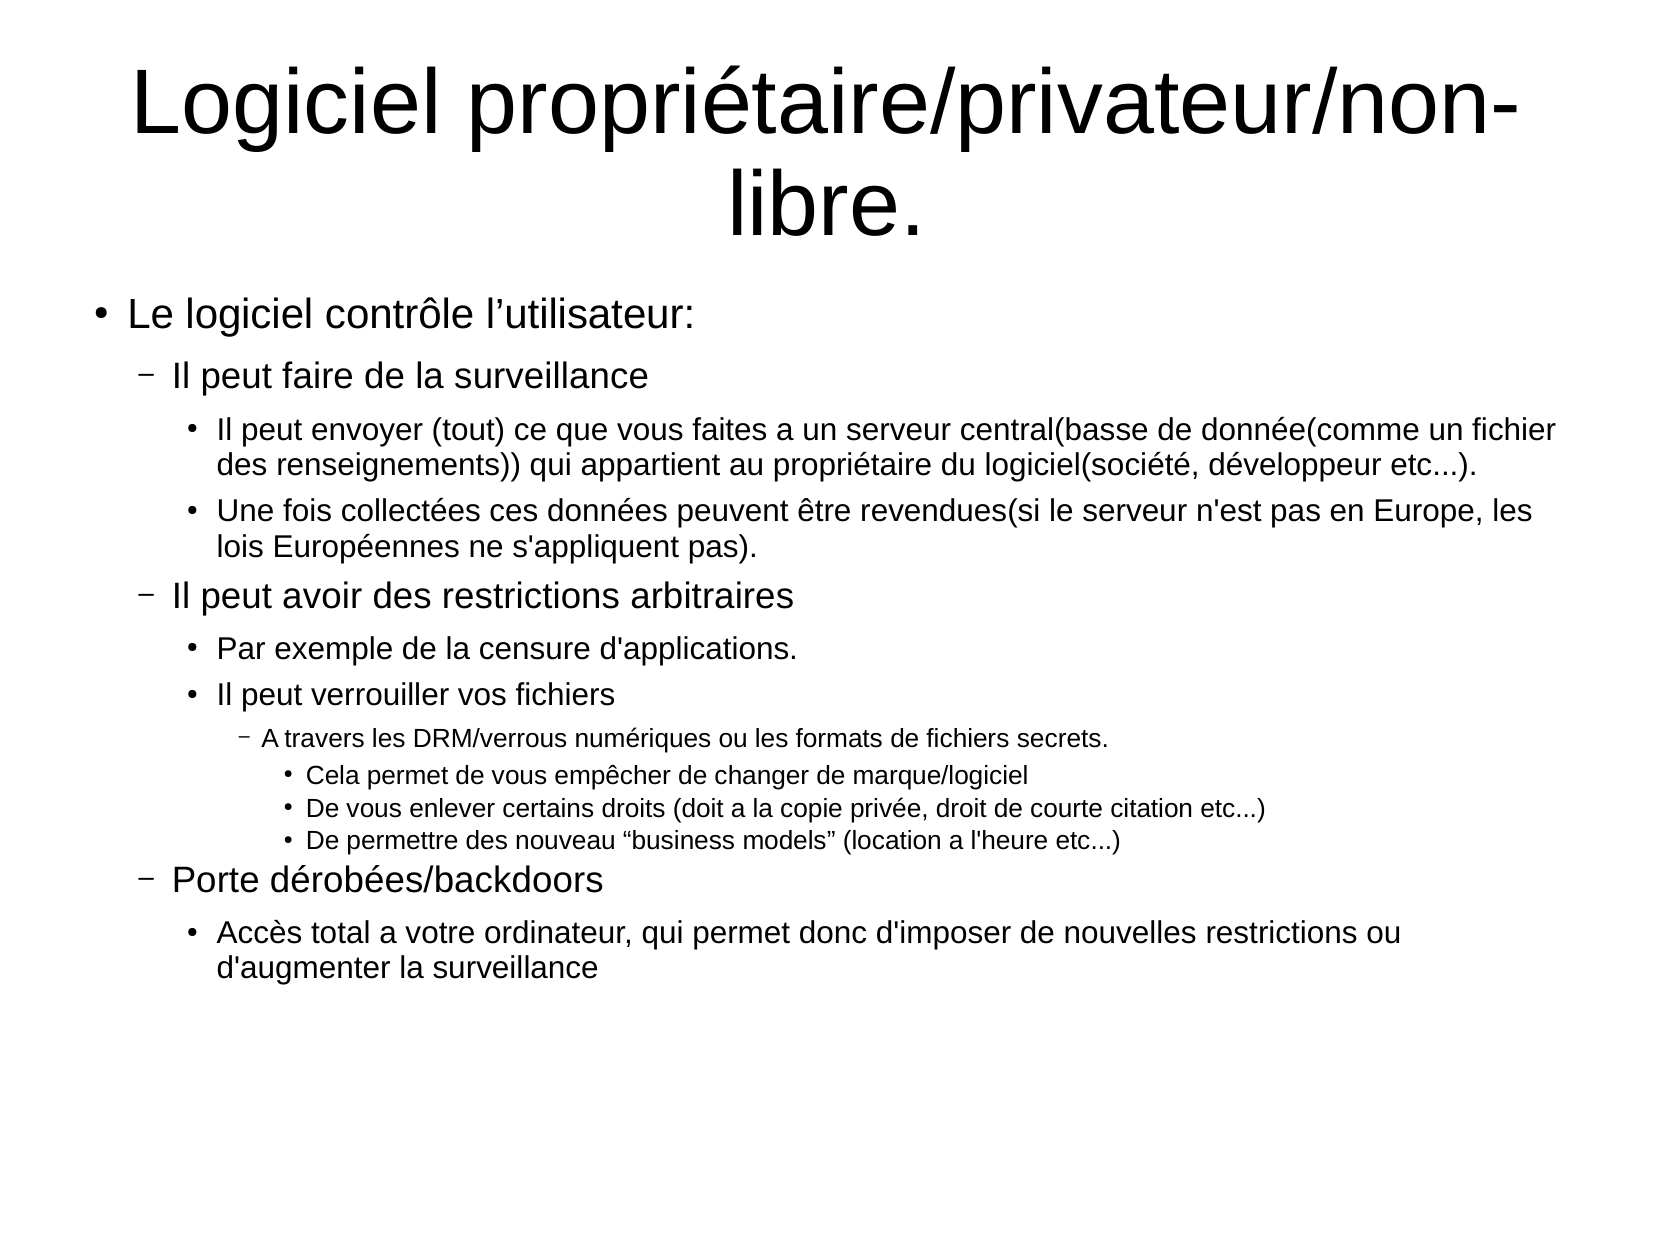

# Logiciel propriétaire/privateur/non-libre.
Le logiciel contrôle l’utilisateur:
Il peut faire de la surveillance
Il peut envoyer (tout) ce que vous faites a un serveur central(basse de donnée(comme un fichier des renseignements)) qui appartient au propriétaire du logiciel(société, développeur etc...).
Une fois collectées ces données peuvent être revendues(si le serveur n'est pas en Europe, les lois Européennes ne s'appliquent pas).
Il peut avoir des restrictions arbitraires
Par exemple de la censure d'applications.
Il peut verrouiller vos fichiers
A travers les DRM/verrous numériques ou les formats de fichiers secrets.
Cela permet de vous empêcher de changer de marque/logiciel
De vous enlever certains droits (doit a la copie privée, droit de courte citation etc...)
De permettre des nouveau “business models” (location a l'heure etc...)
Porte dérobées/backdoors
Accès total a votre ordinateur, qui permet donc d'imposer de nouvelles restrictions ou d'augmenter la surveillance